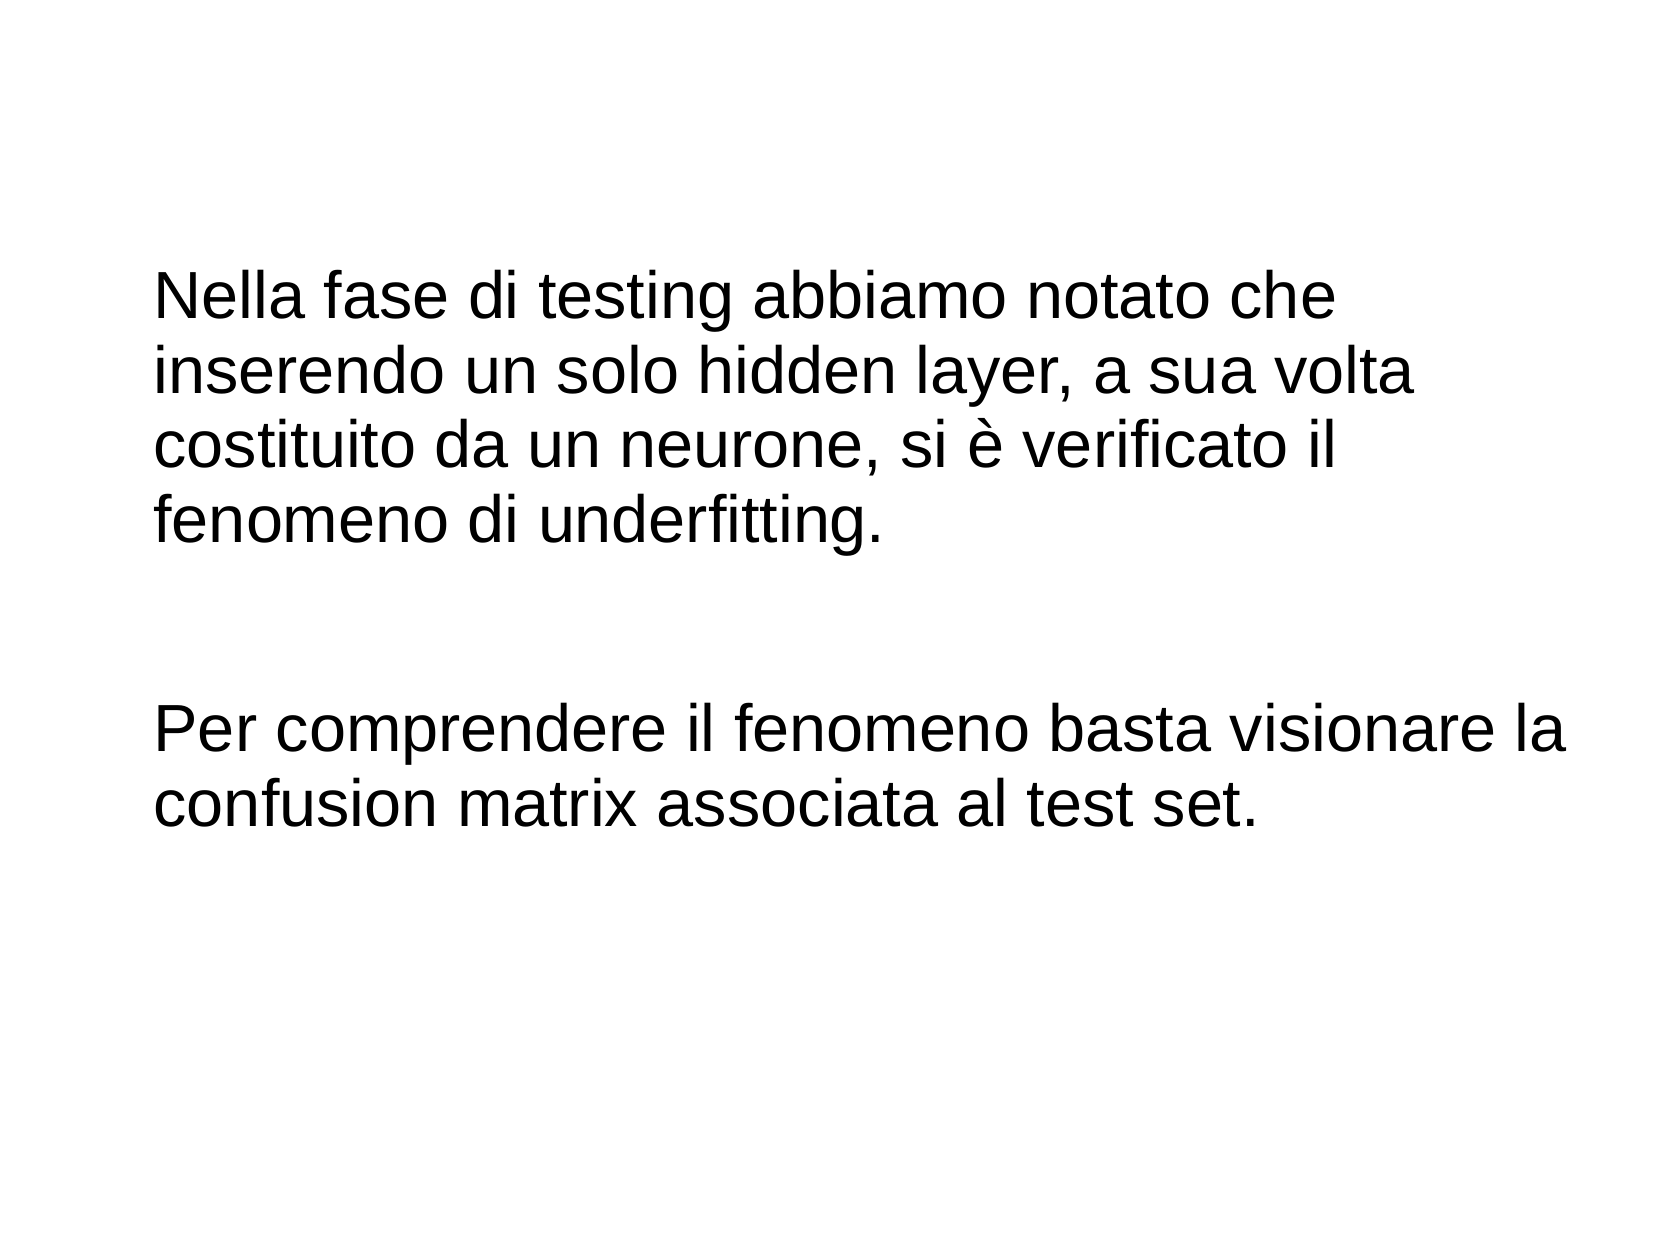

# Nella fase di testing abbiamo notato che inserendo un solo hidden layer, a sua volta costituito da un neurone, si è verificato il fenomeno di underfitting.
Per comprendere il fenomeno basta visionare la confusion matrix associata al test set.